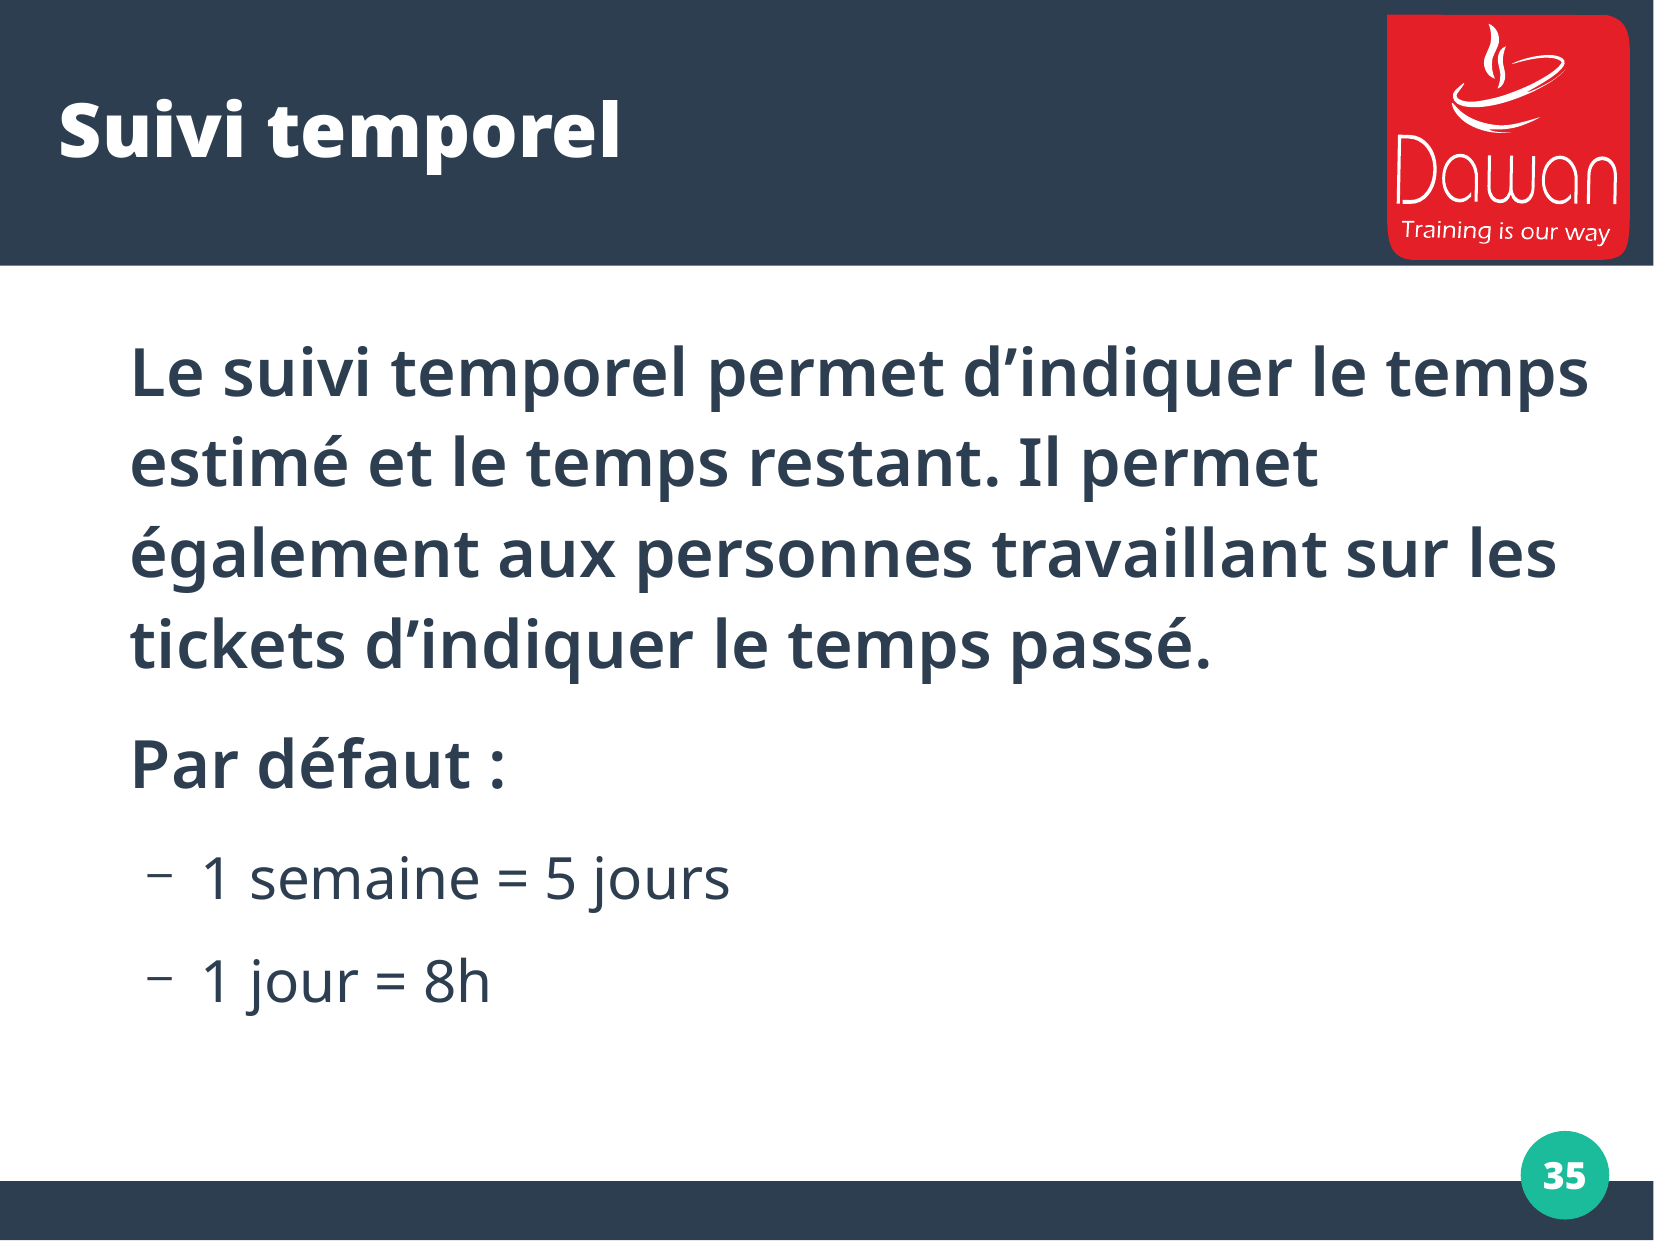

# Suivi temporel
Le suivi temporel permet d’indiquer le temps estimé et le temps restant. Il permet également aux personnes travaillant sur les tickets d’indiquer le temps passé.
Par défaut :
1 semaine = 5 jours
1 jour = 8h
35